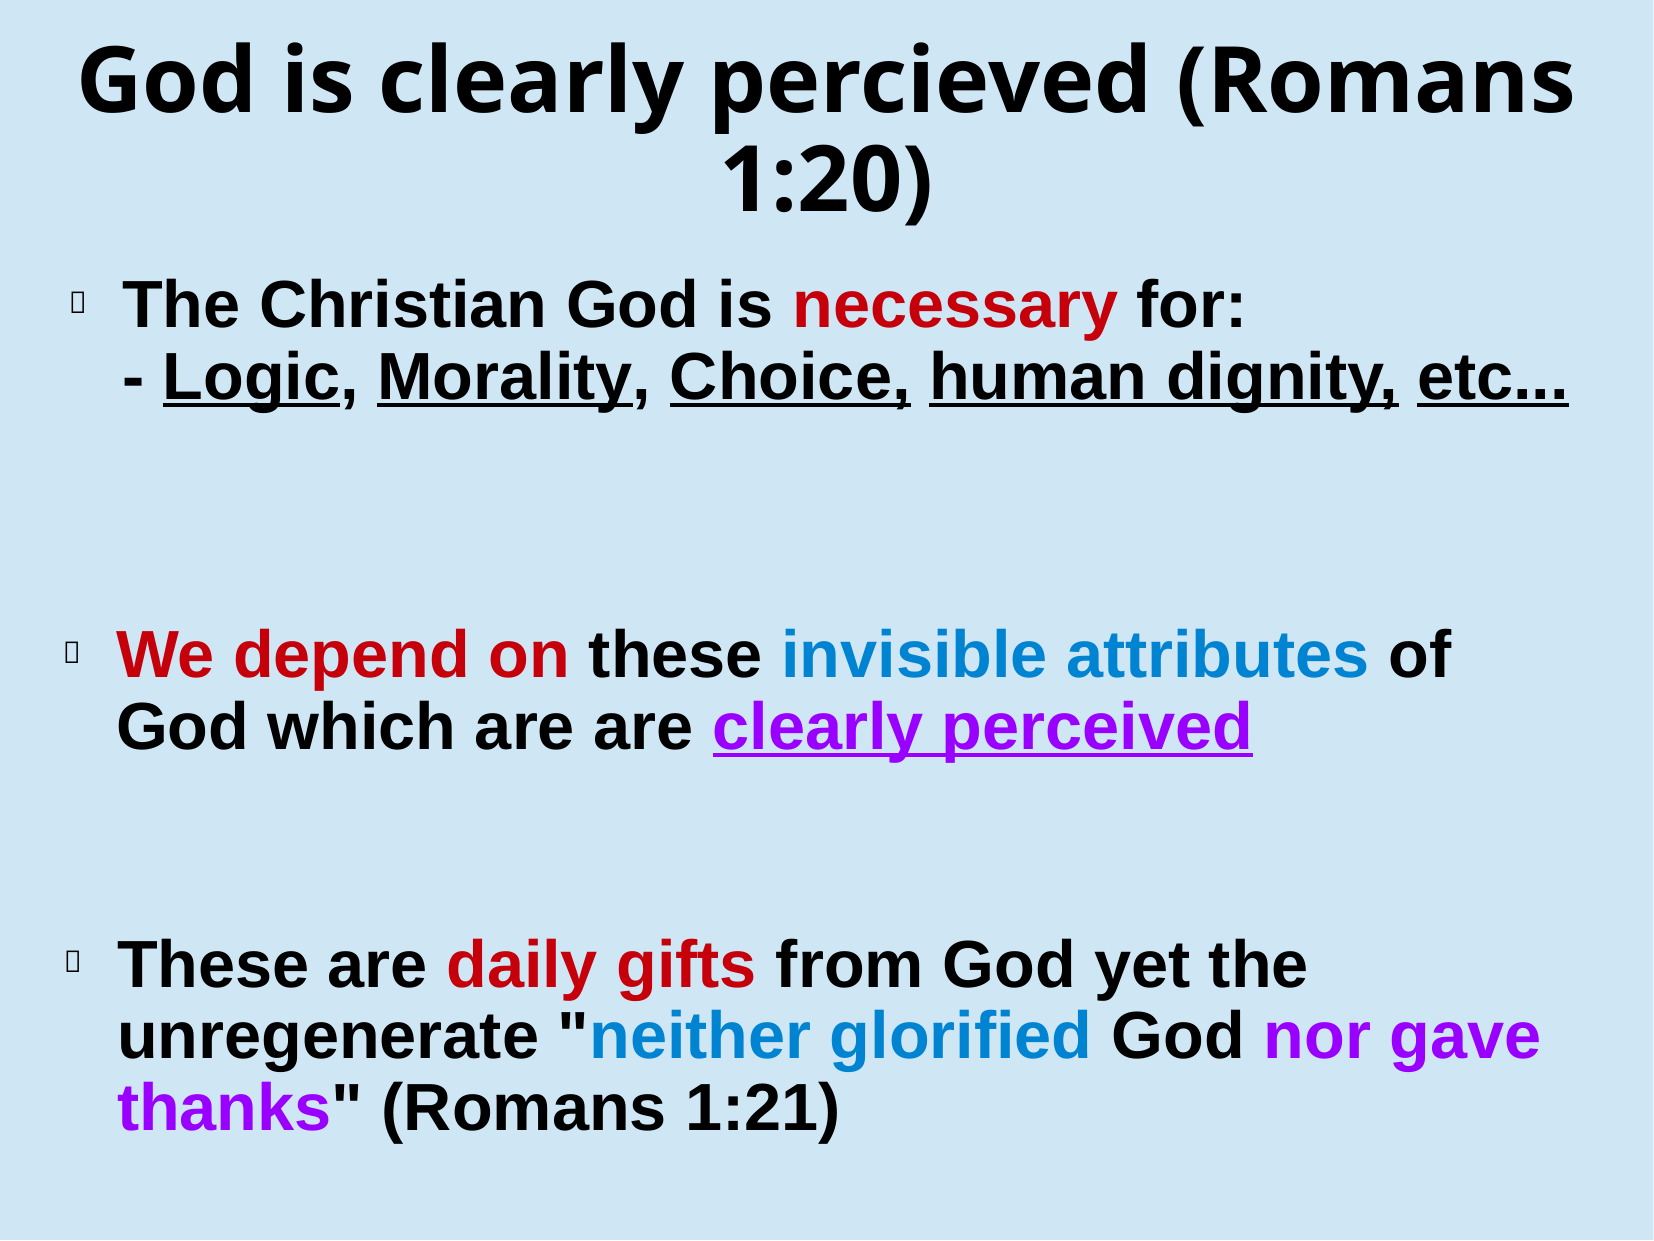

# God is clearly percieved (Romans 1:20)
The Christian God is necessary for:
- Logic, Morality, Choice, human dignity, etc...
We depend on these invisible attributes of God which are are clearly perceived
These are daily gifts from God yet the unregenerate "neither glorified God nor gave thanks" (Romans 1:21)